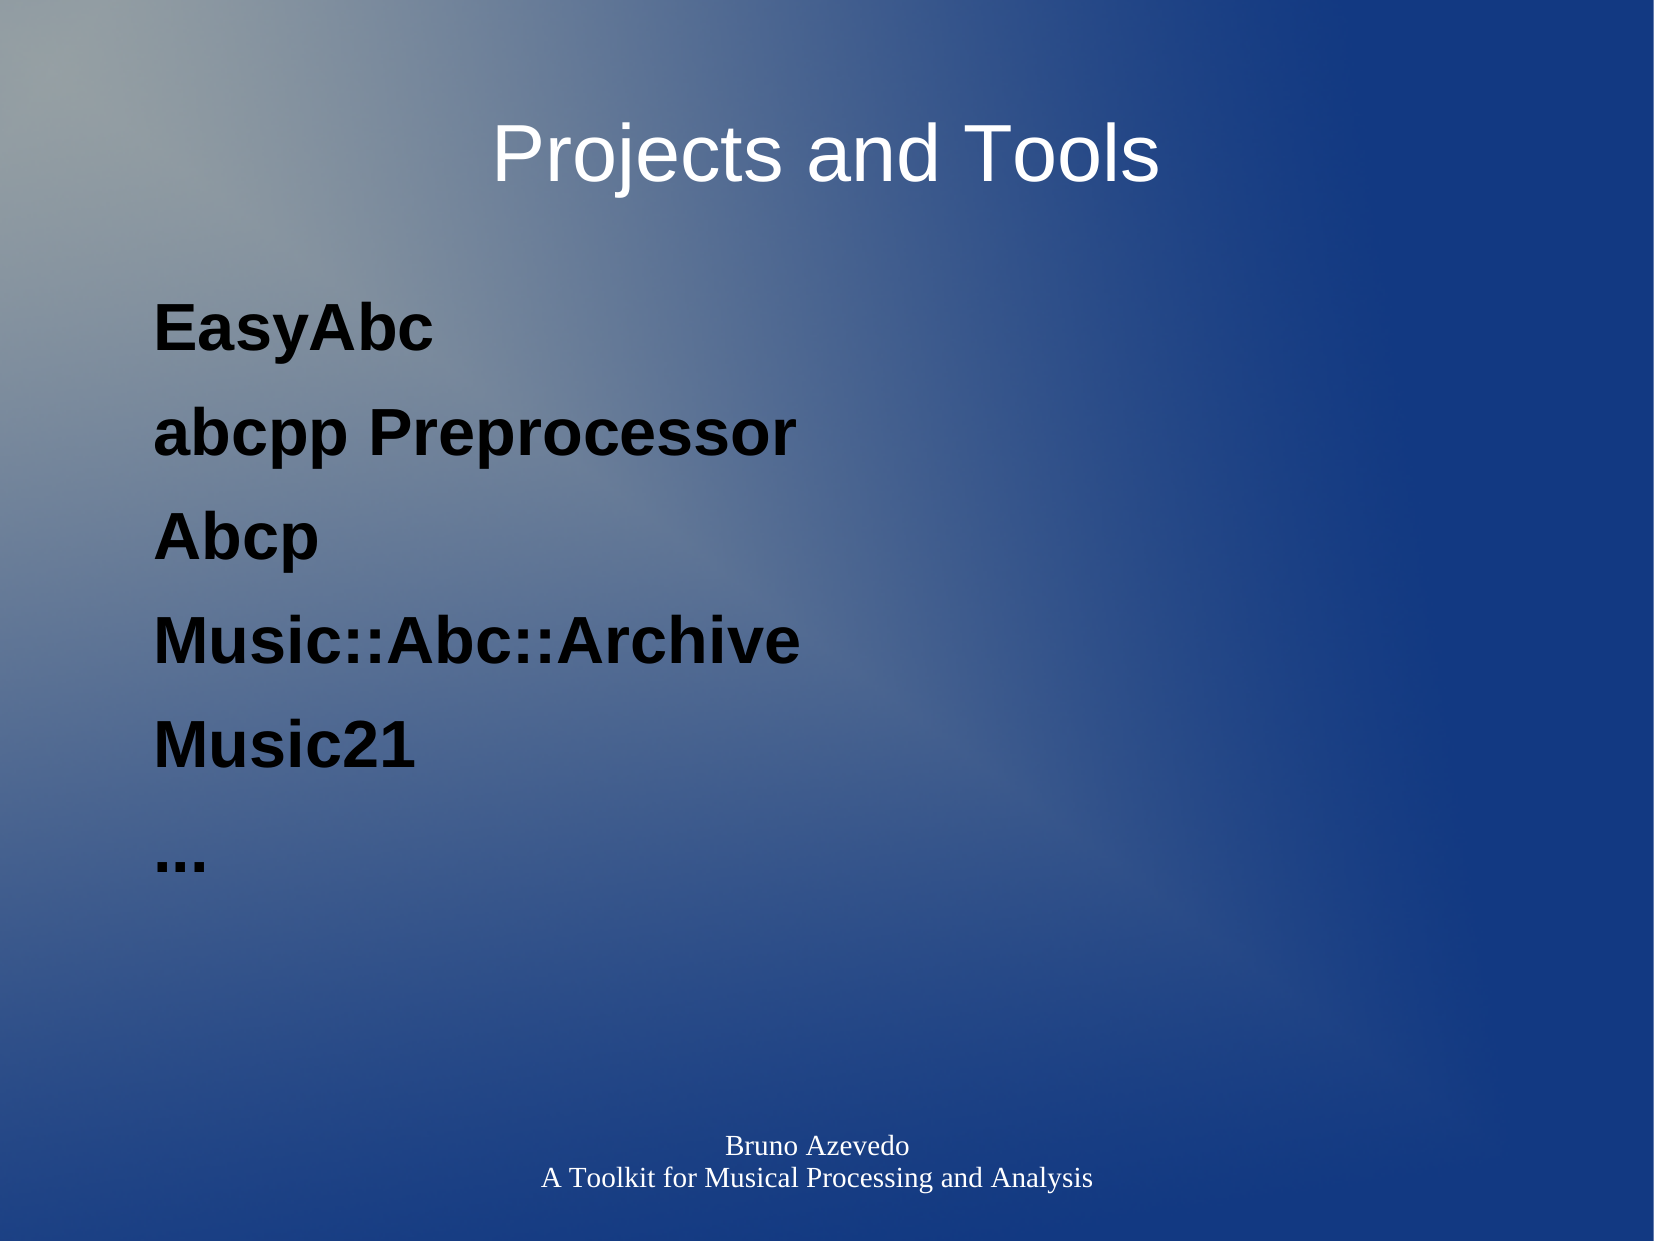

# Projects and Tools
EasyAbc
abcpp Preprocessor
Abcp
Music::Abc::Archive
Music21
...